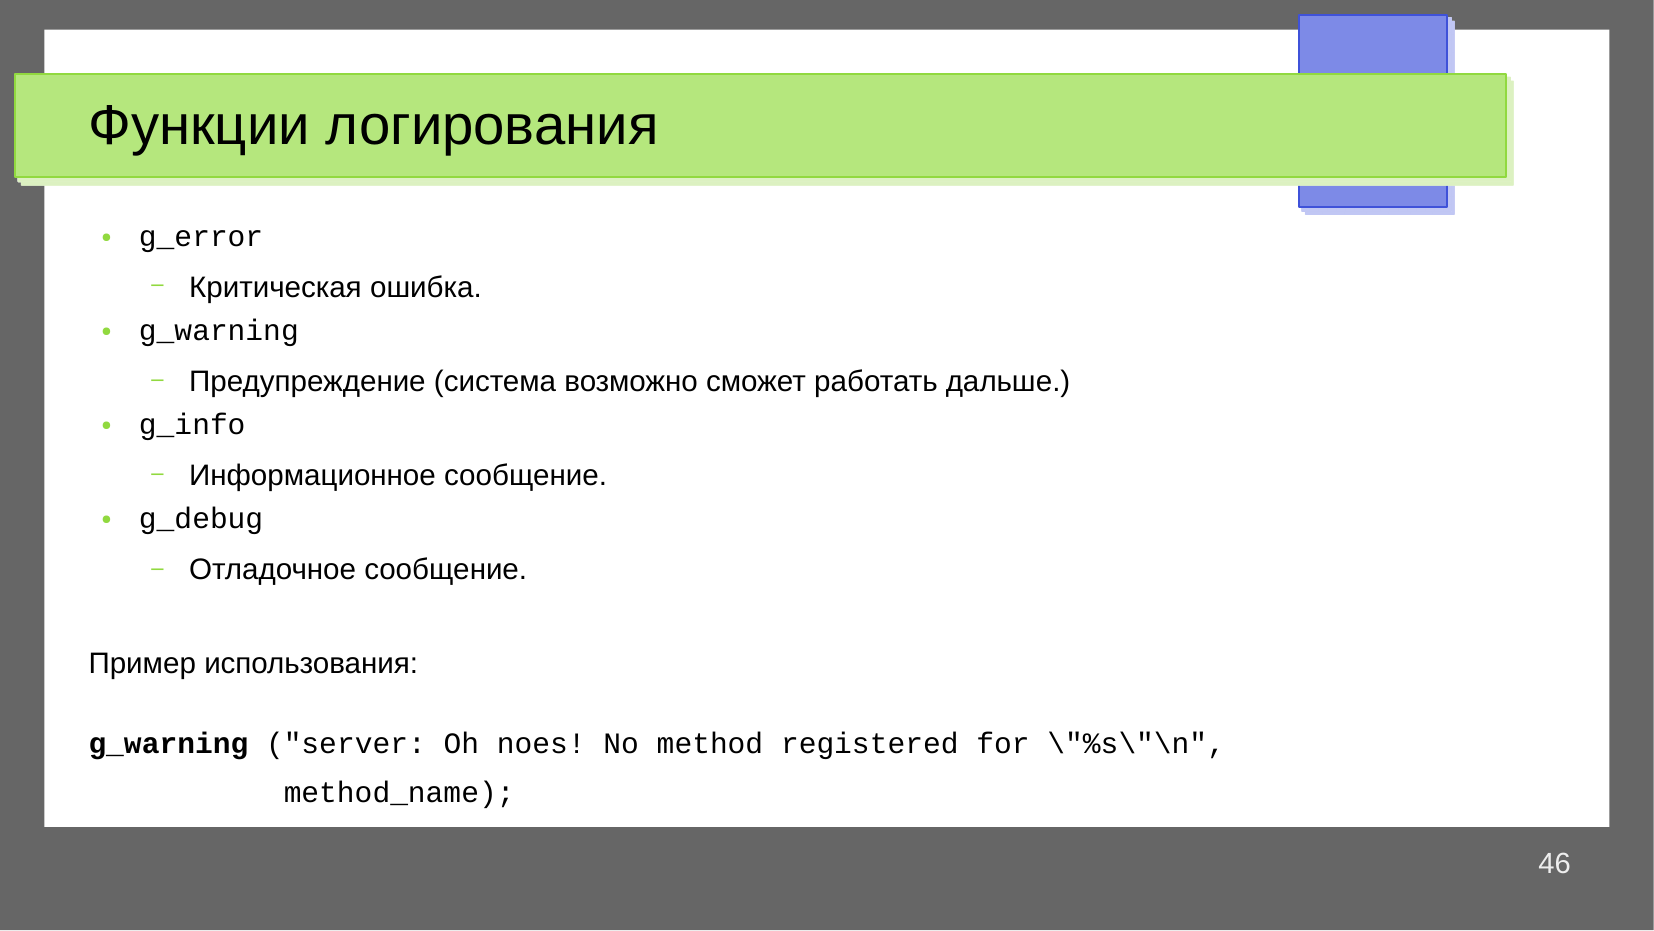

# Функции логирования
g_error
Критическая ошибка.
g_warning
Предупреждение (система возможно сможет работать дальше.)
g_info
Информационное сообщение.
g_debug
Отладочное сообщение.
Пример использования:
g_warning ("server: Oh noes! No method registered for \"%s\"\n",
 method_name);
46